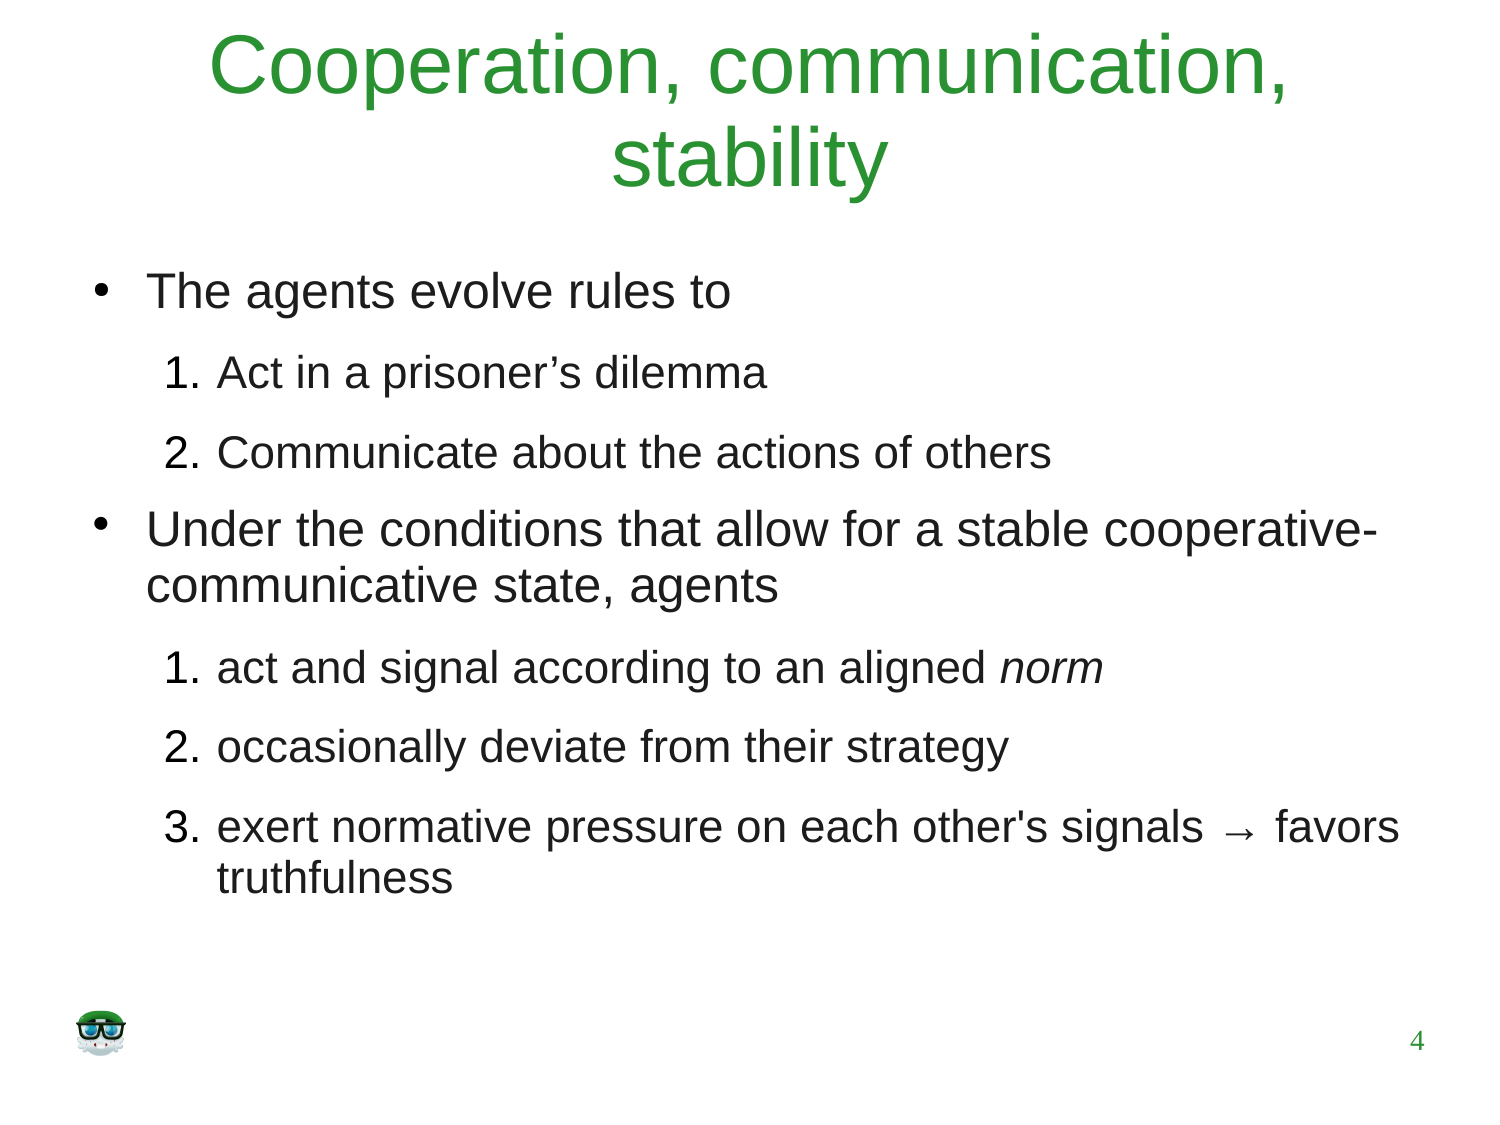

# Cooperation, communication, stability
The agents evolve rules to
Act in a prisoner’s dilemma
Communicate about the actions of others
Under the conditions that allow for a stable cooperative-communicative state, agents
act and signal according to an aligned norm
occasionally deviate from their strategy
exert normative pressure on each other's signals → favors truthfulness
4